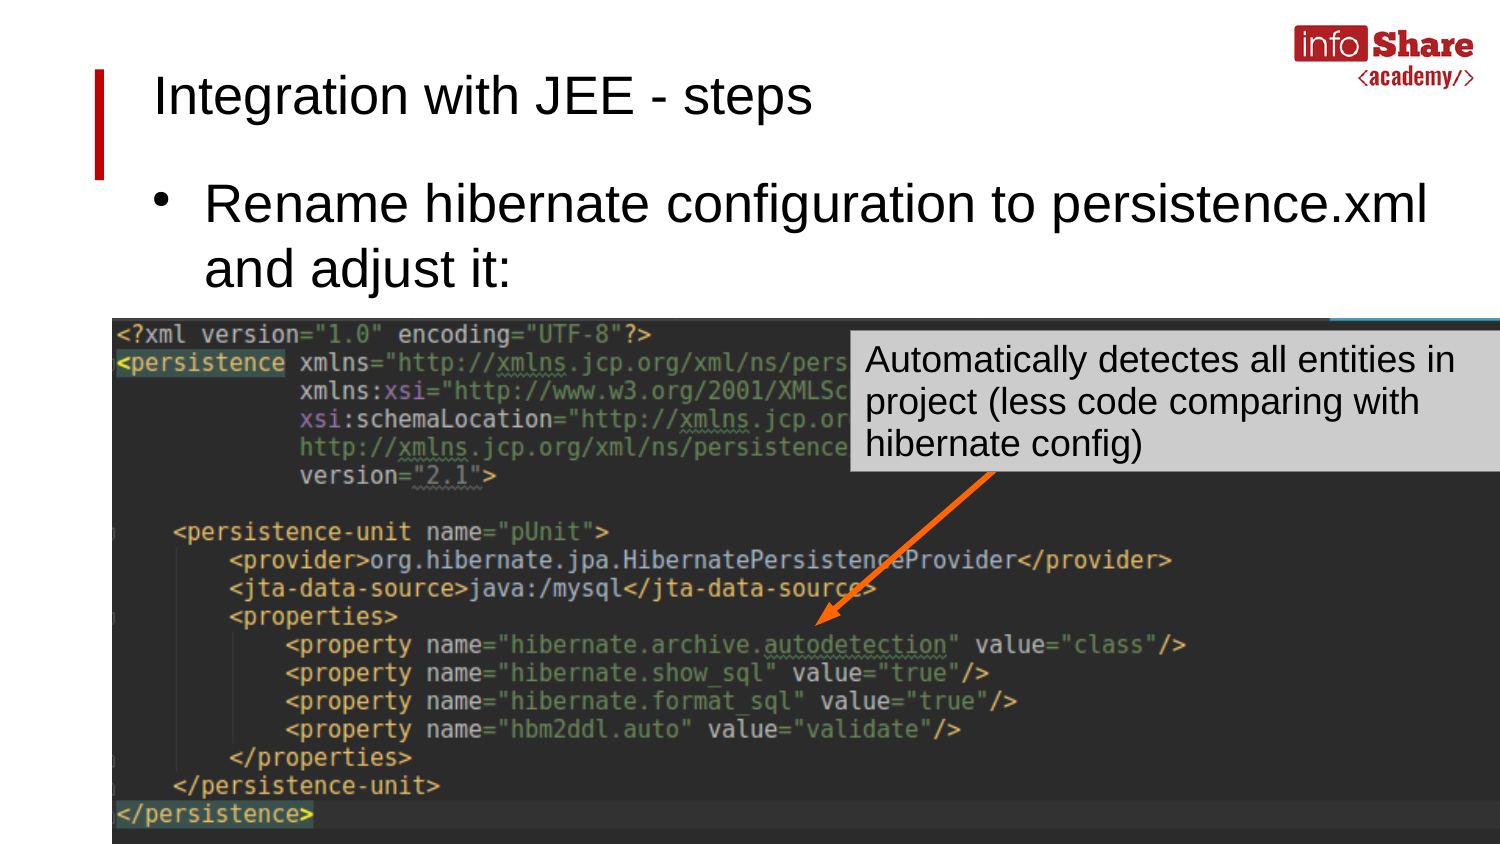

# Integration with JEE - steps
Rename hibernate configuration to persistence.xml and adjust it:
Automatically detectes all entities in project (less code comparing with hibernate config)